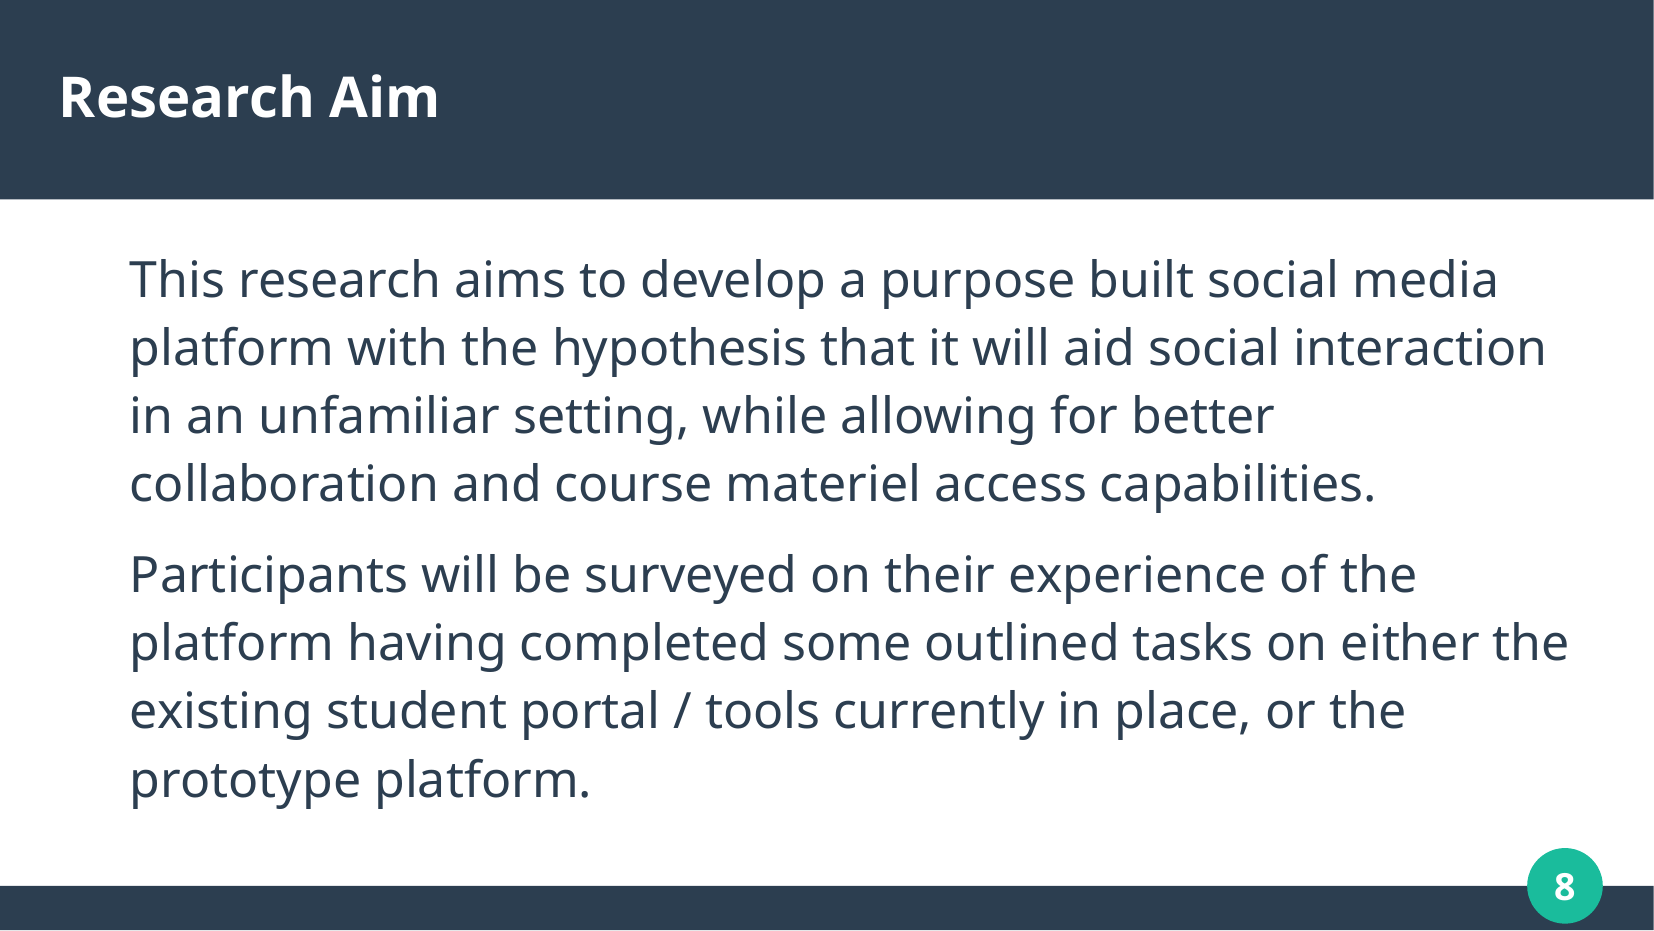

# Research Aim
This research aims to develop a purpose built social media platform with the hypothesis that it will aid social interaction in an unfamiliar setting, while allowing for better collaboration and course materiel access capabilities.
Participants will be surveyed on their experience of the platform having completed some outlined tasks on either the existing student portal / tools currently in place, or the prototype platform.